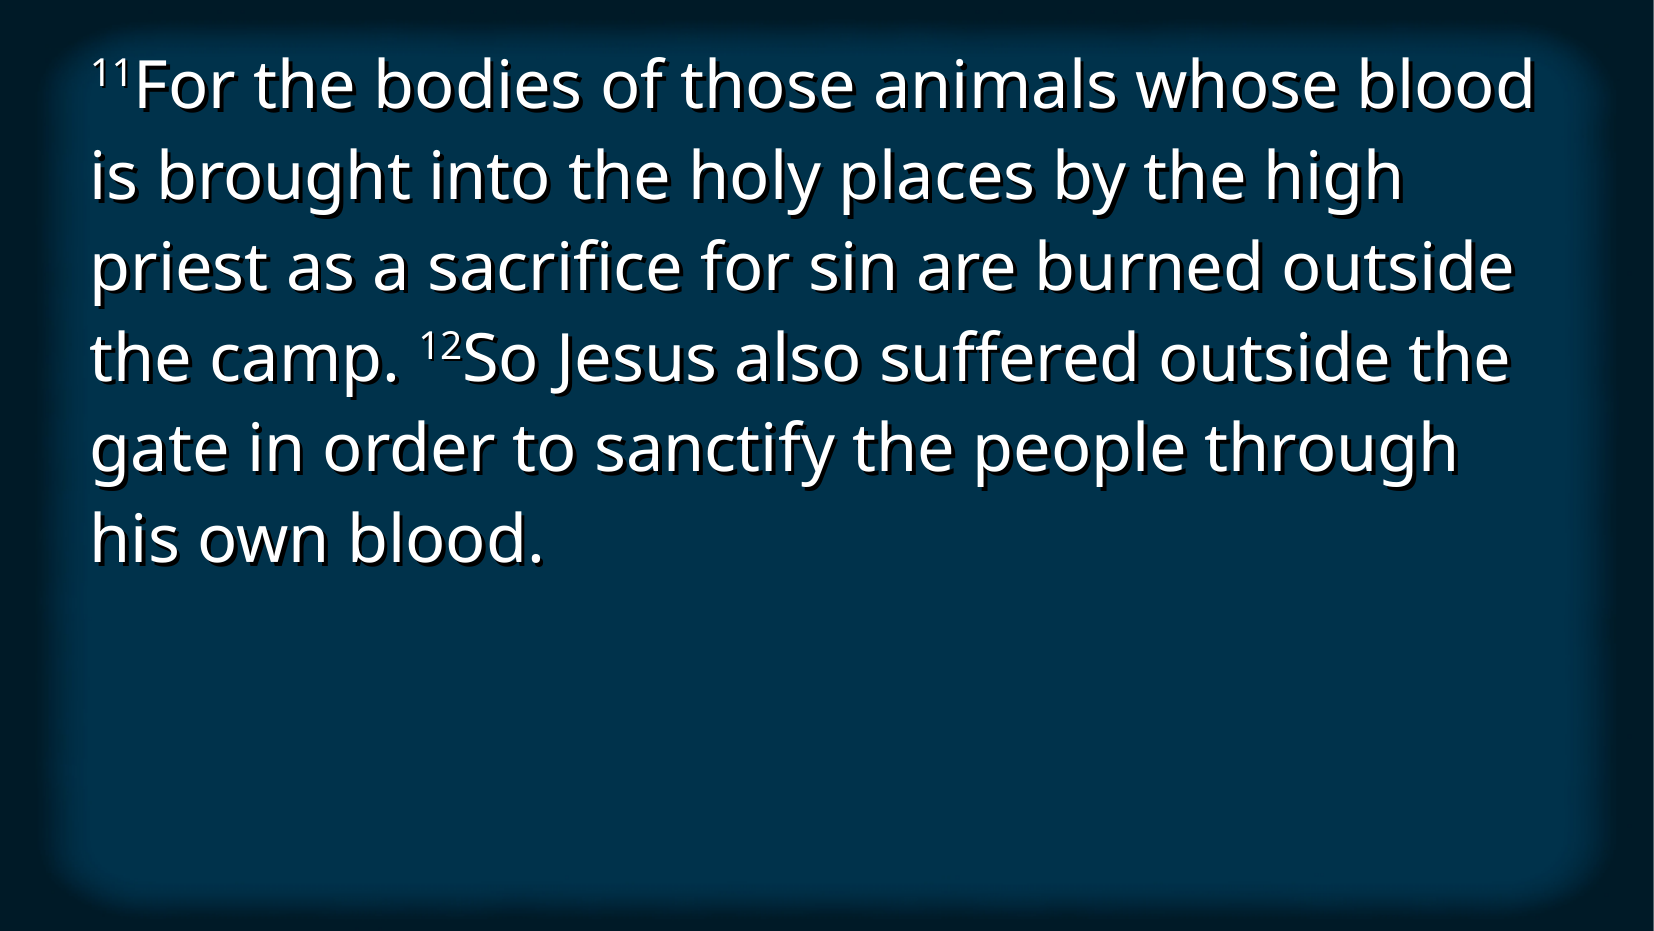

11For the bodies of those animals whose blood is brought into the holy places by the high priest as a sacrifice for sin are burned outside the camp. 12So Jesus also suffered outside the gate in order to sanctify the people through his own blood.